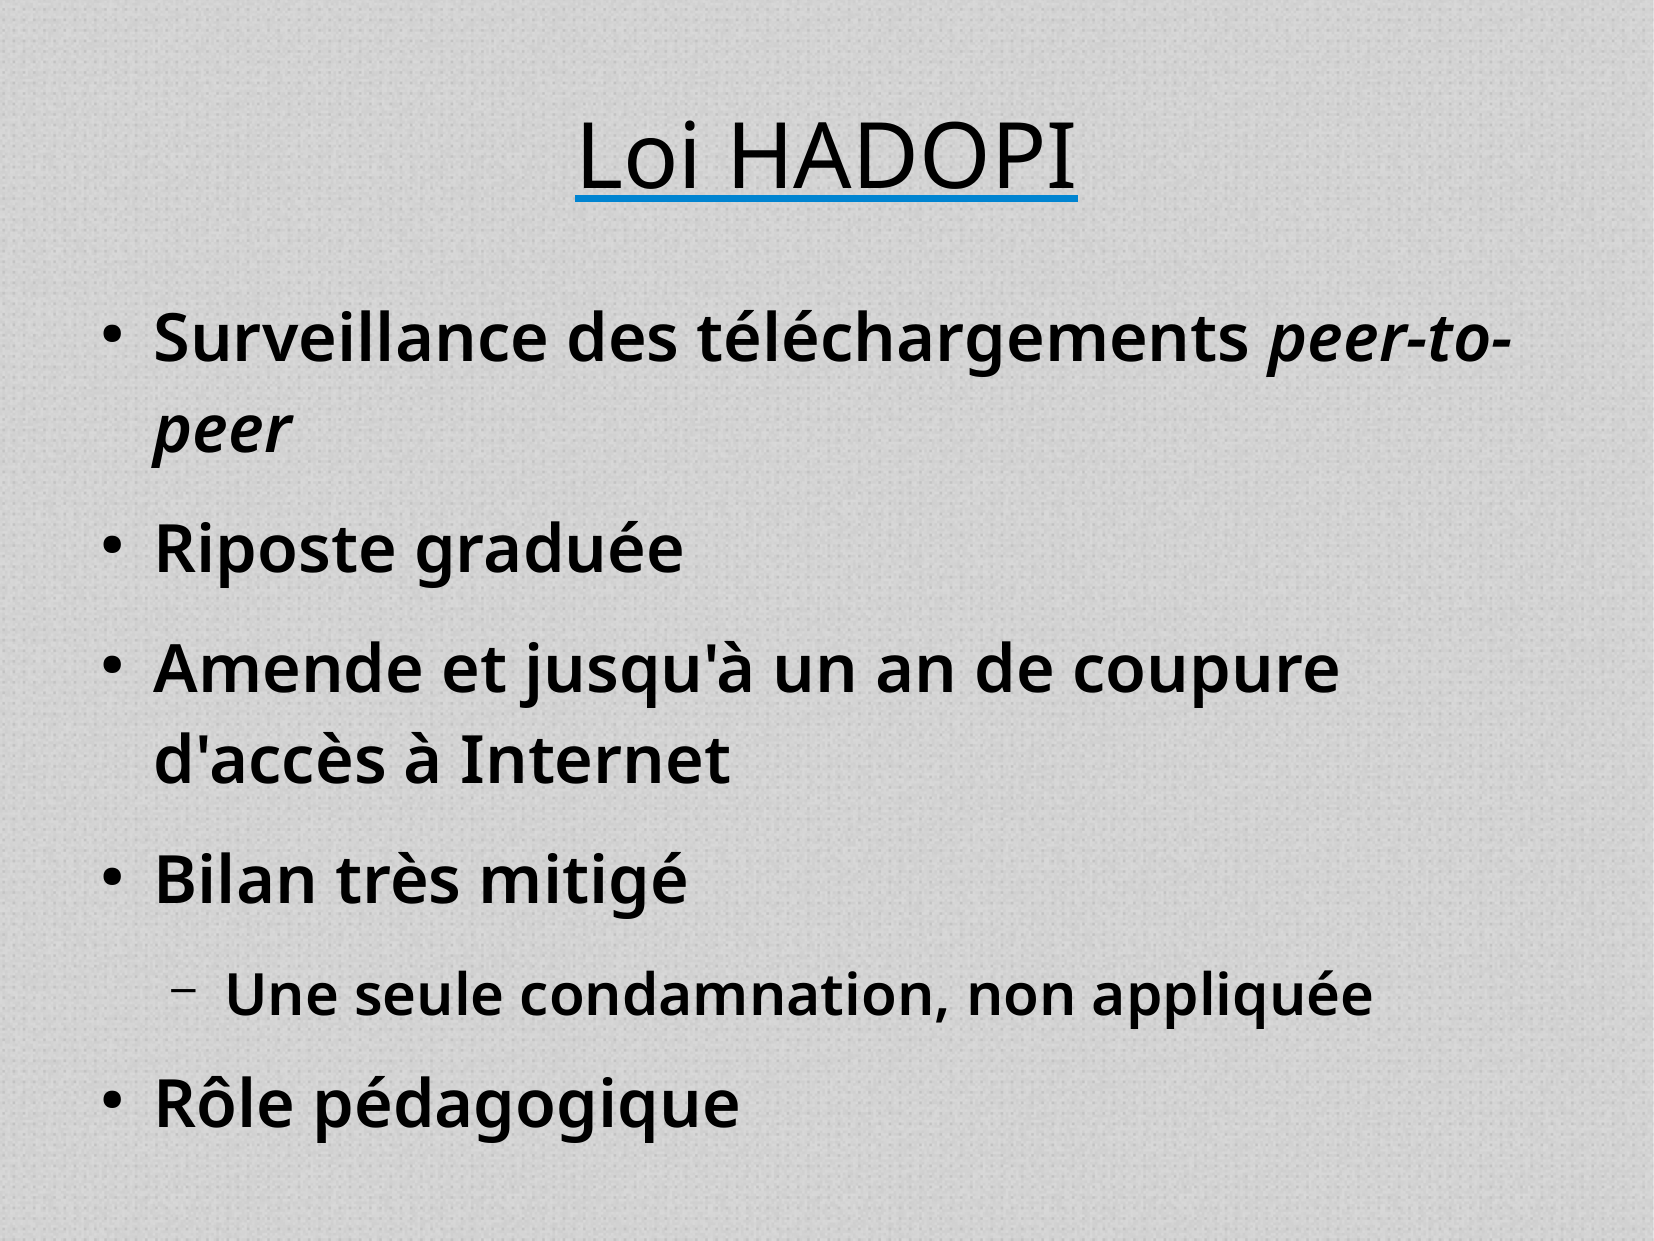

# Loi HADOPI
Surveillance des téléchargements peer-to-peer
Riposte graduée
Amende et jusqu'à un an de coupure d'accès à Internet
Bilan très mitigé
Une seule condamnation, non appliquée
Rôle pédagogique